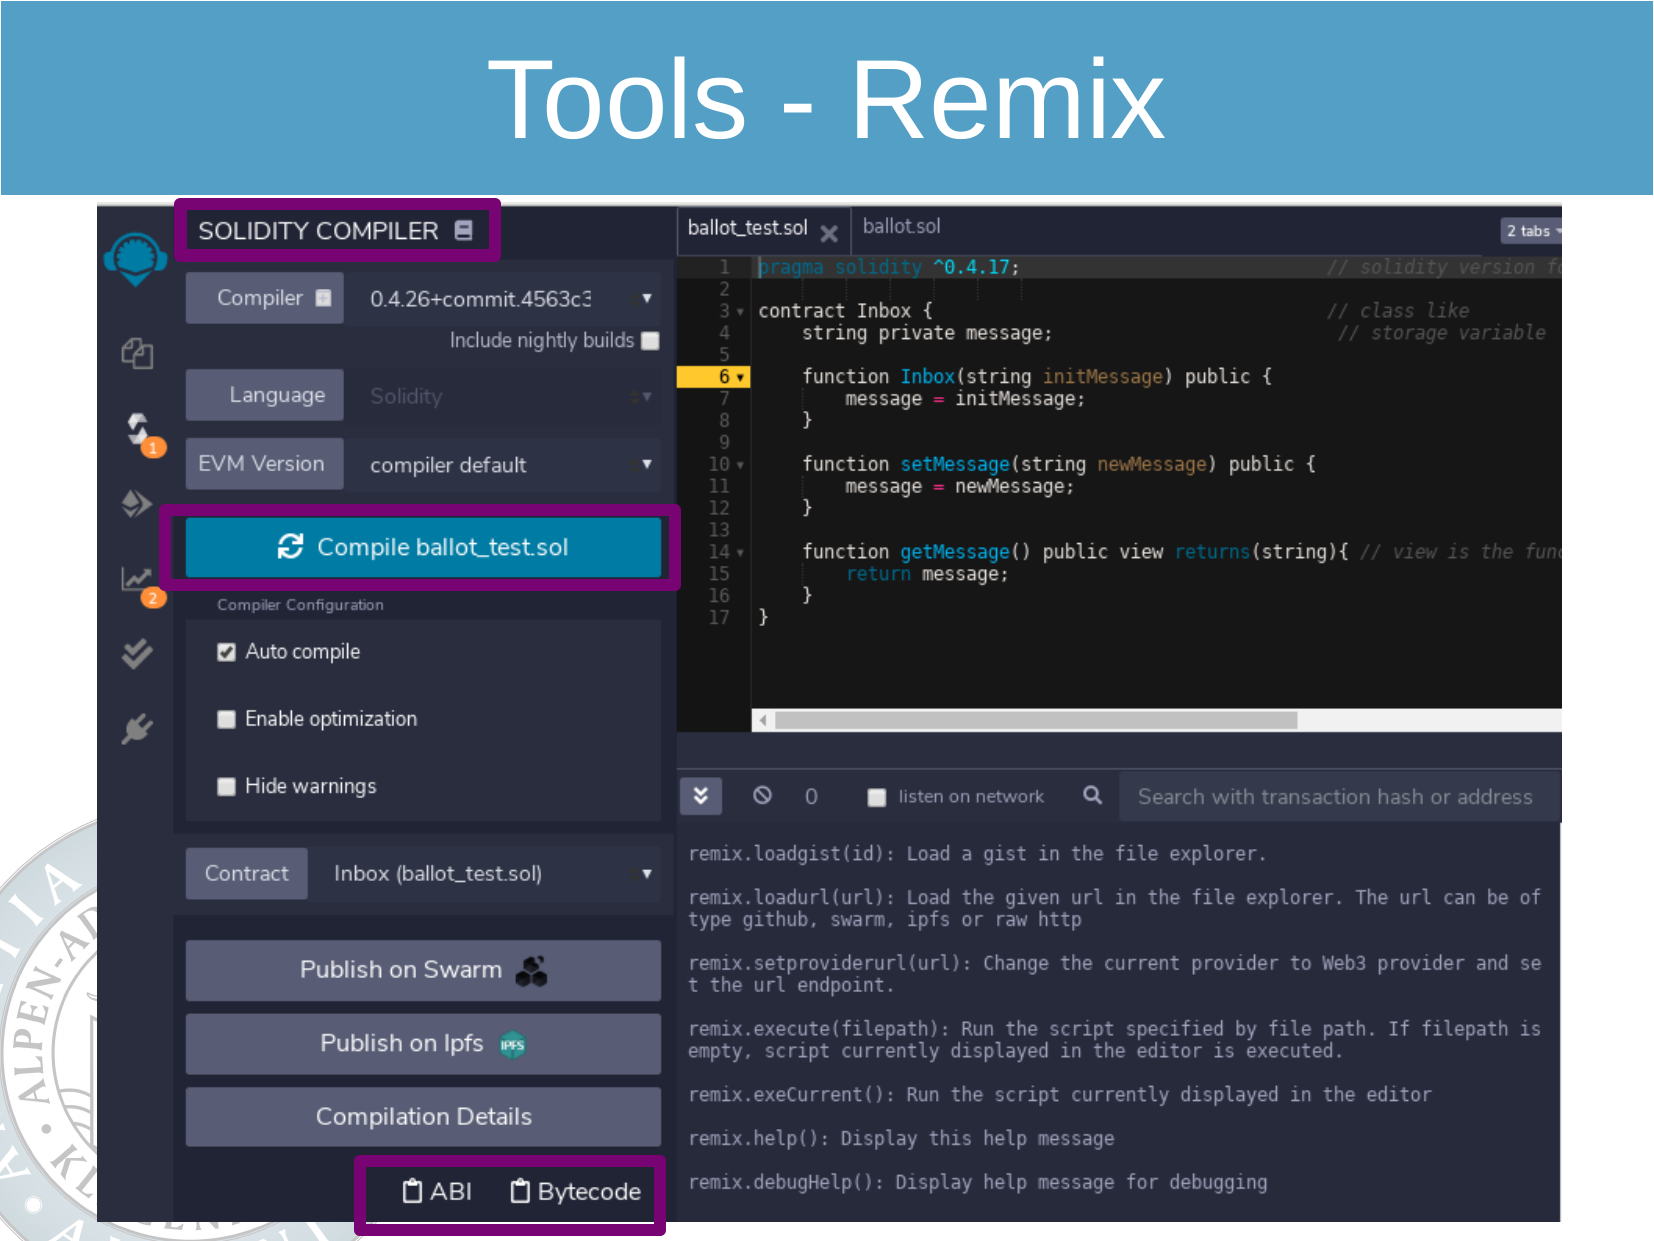

Tools - Remix
# Presented by Edoardo Lenzi